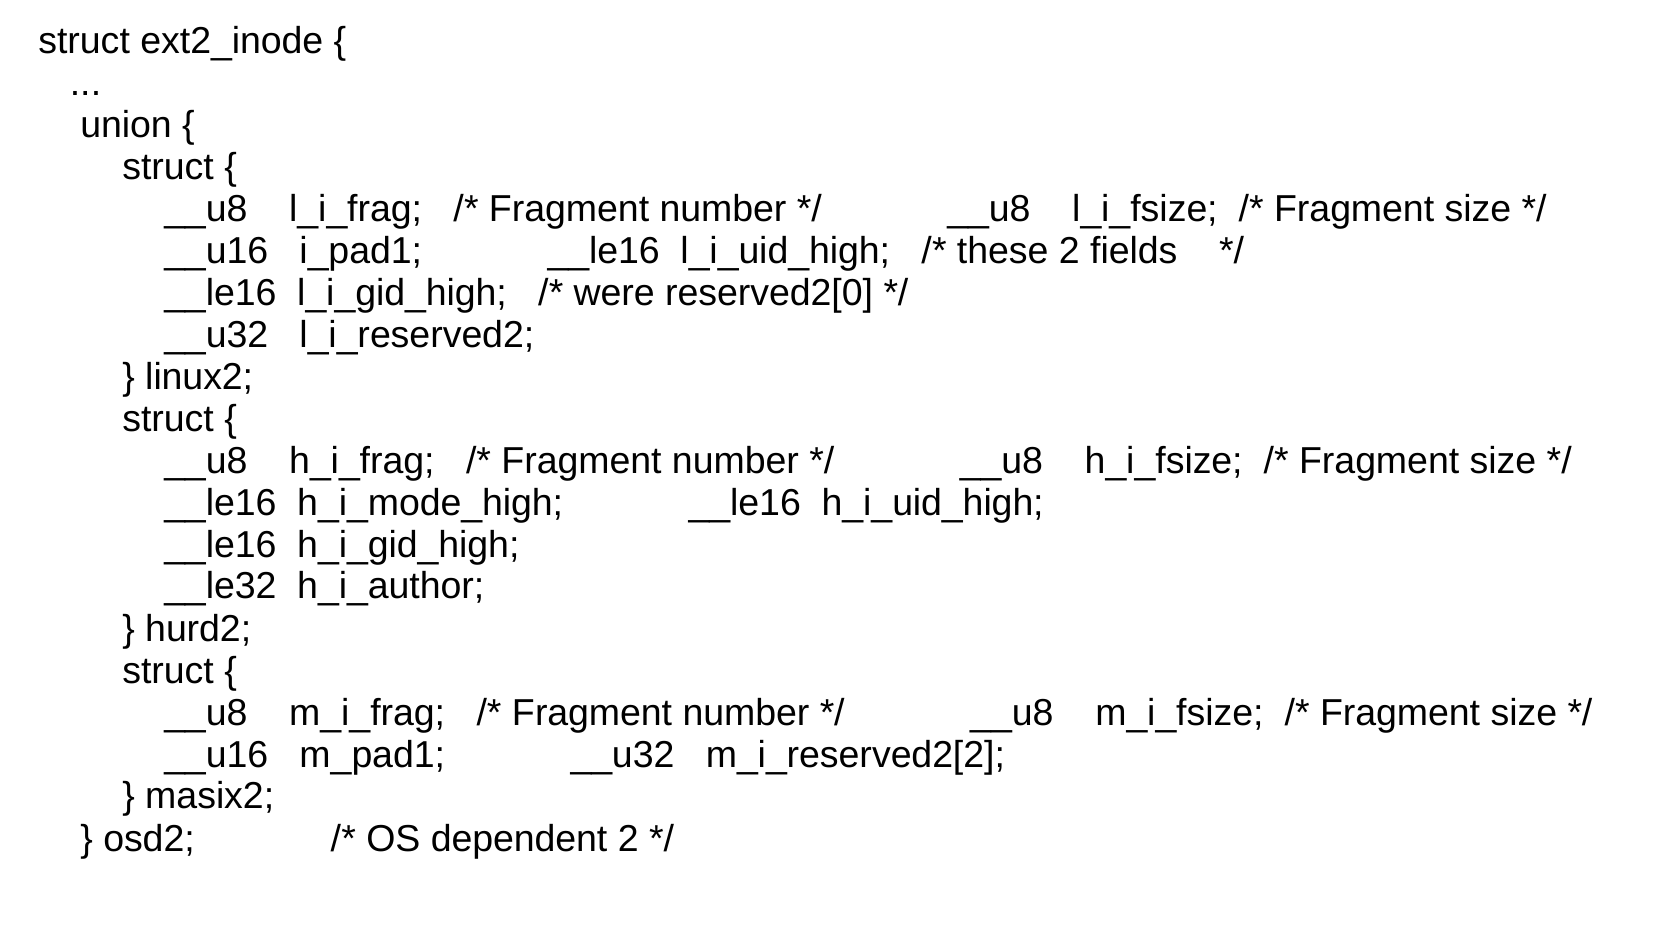

struct ext2_inode {
 ...
 union {
 struct {
 __u8 l_i_frag; /* Fragment number */ __u8 l_i_fsize; /* Fragment size */
 __u16 i_pad1; __le16 l_i_uid_high; /* these 2 fields */
 __le16 l_i_gid_high; /* were reserved2[0] */
 __u32 l_i_reserved2;
 } linux2;
 struct {
 __u8 h_i_frag; /* Fragment number */ __u8 h_i_fsize; /* Fragment size */
 __le16 h_i_mode_high; __le16 h_i_uid_high;
 __le16 h_i_gid_high;
 __le32 h_i_author;
 } hurd2;
 struct {
 __u8 m_i_frag; /* Fragment number */ __u8 m_i_fsize; /* Fragment size */
 __u16 m_pad1; __u32 m_i_reserved2[2];
 } masix2;
 } osd2; /* OS dependent 2 */